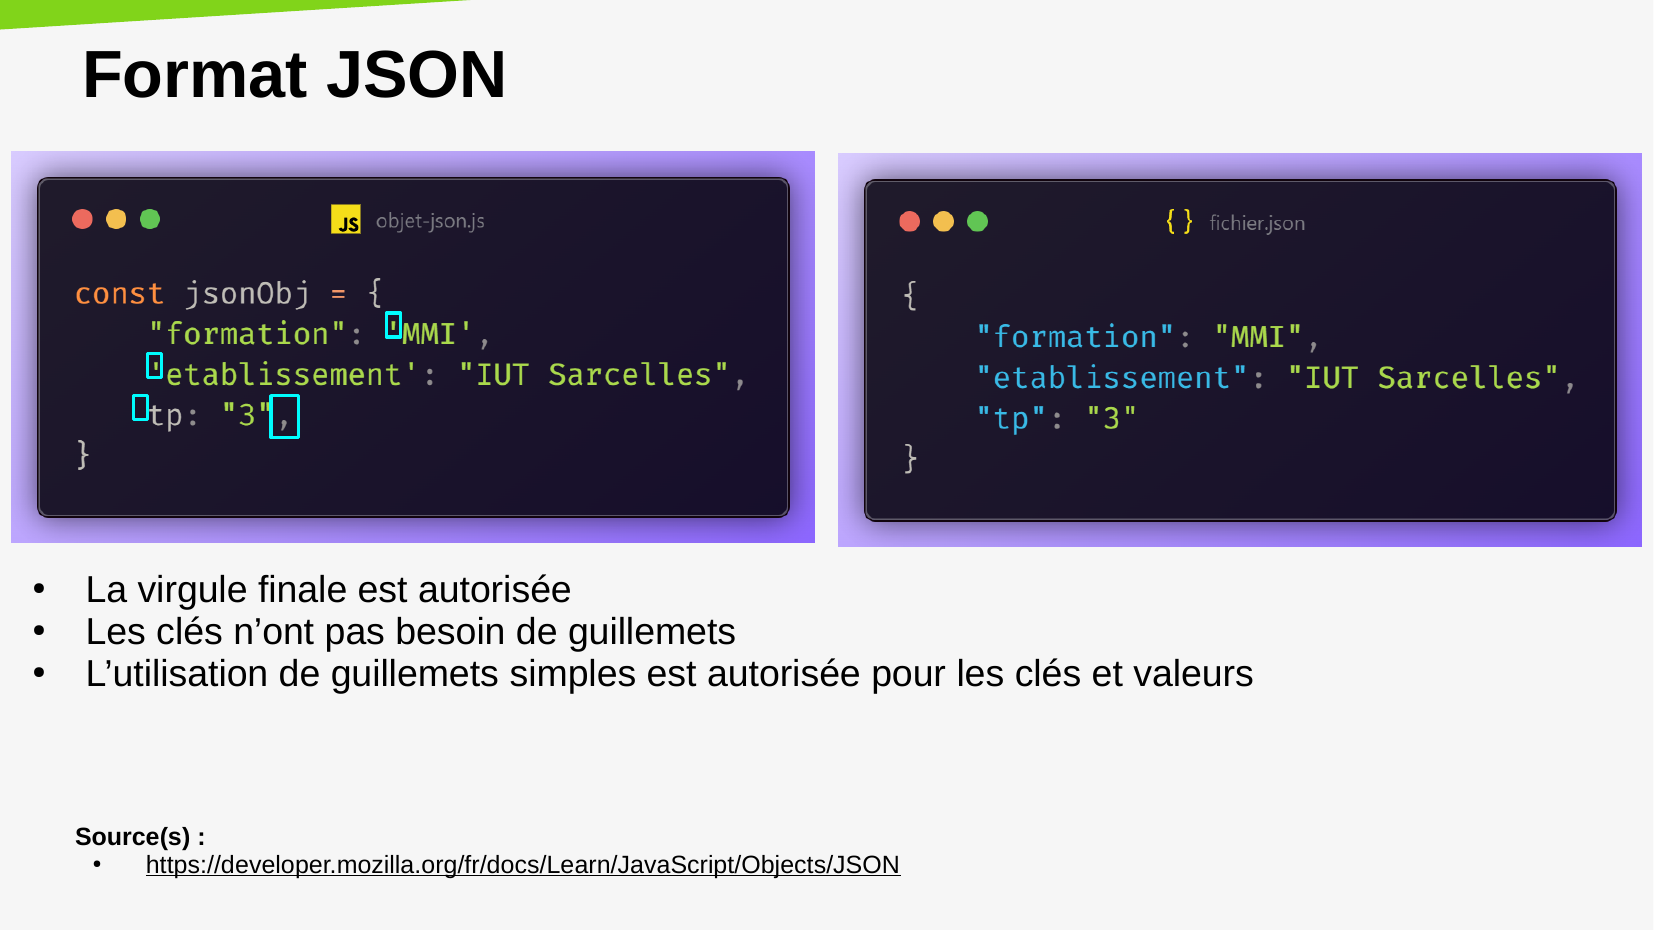

# Format JSON
La virgule finale est autorisée
Les clés n’ont pas besoin de guillemets
L’utilisation de guillemets simples est autorisée pour les clés et valeurs
Source(s) :
https://developer.mozilla.org/fr/docs/Learn/JavaScript/Objects/JSON